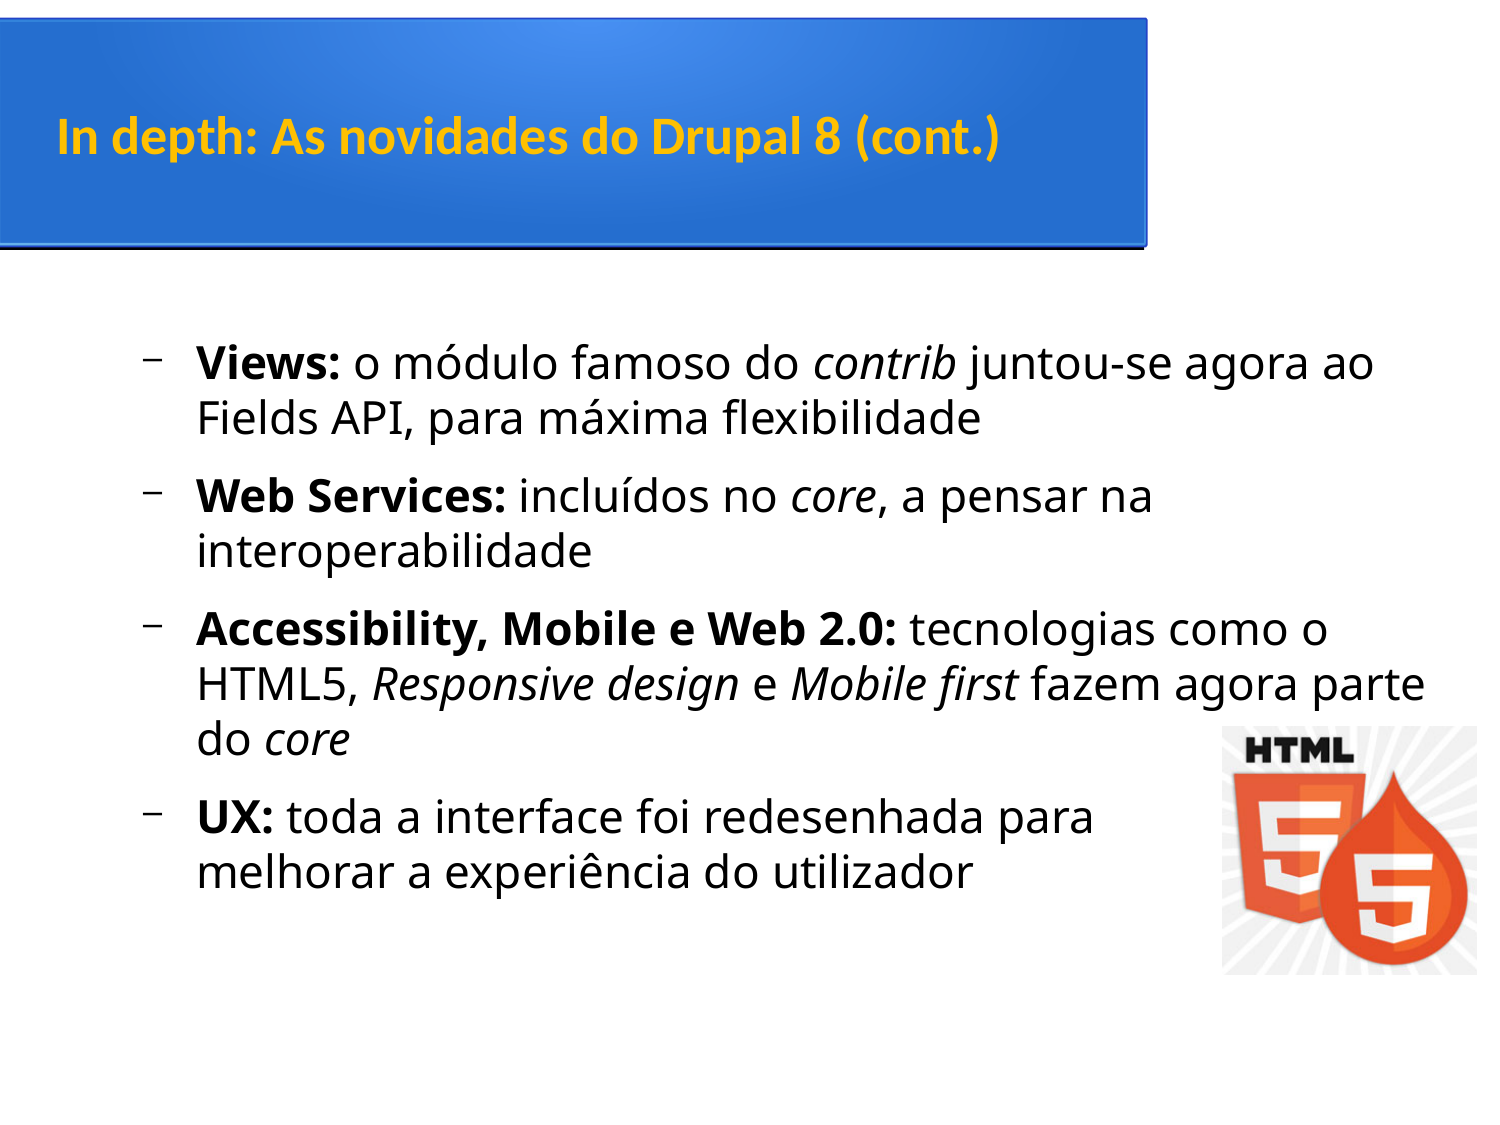

# In depth: As novidades do Drupal 8 (cont.)
Views: o módulo famoso do contrib juntou-se agora ao Fields API, para máxima flexibilidade
Web Services: incluídos no core, a pensar na interoperabilidade
Accessibility, Mobile e Web 2.0: tecnologias como o HTML5, Responsive design e Mobile first fazem agora parte do core
UX: toda a interface foi redesenhada para
melhorar a experiência do utilizador